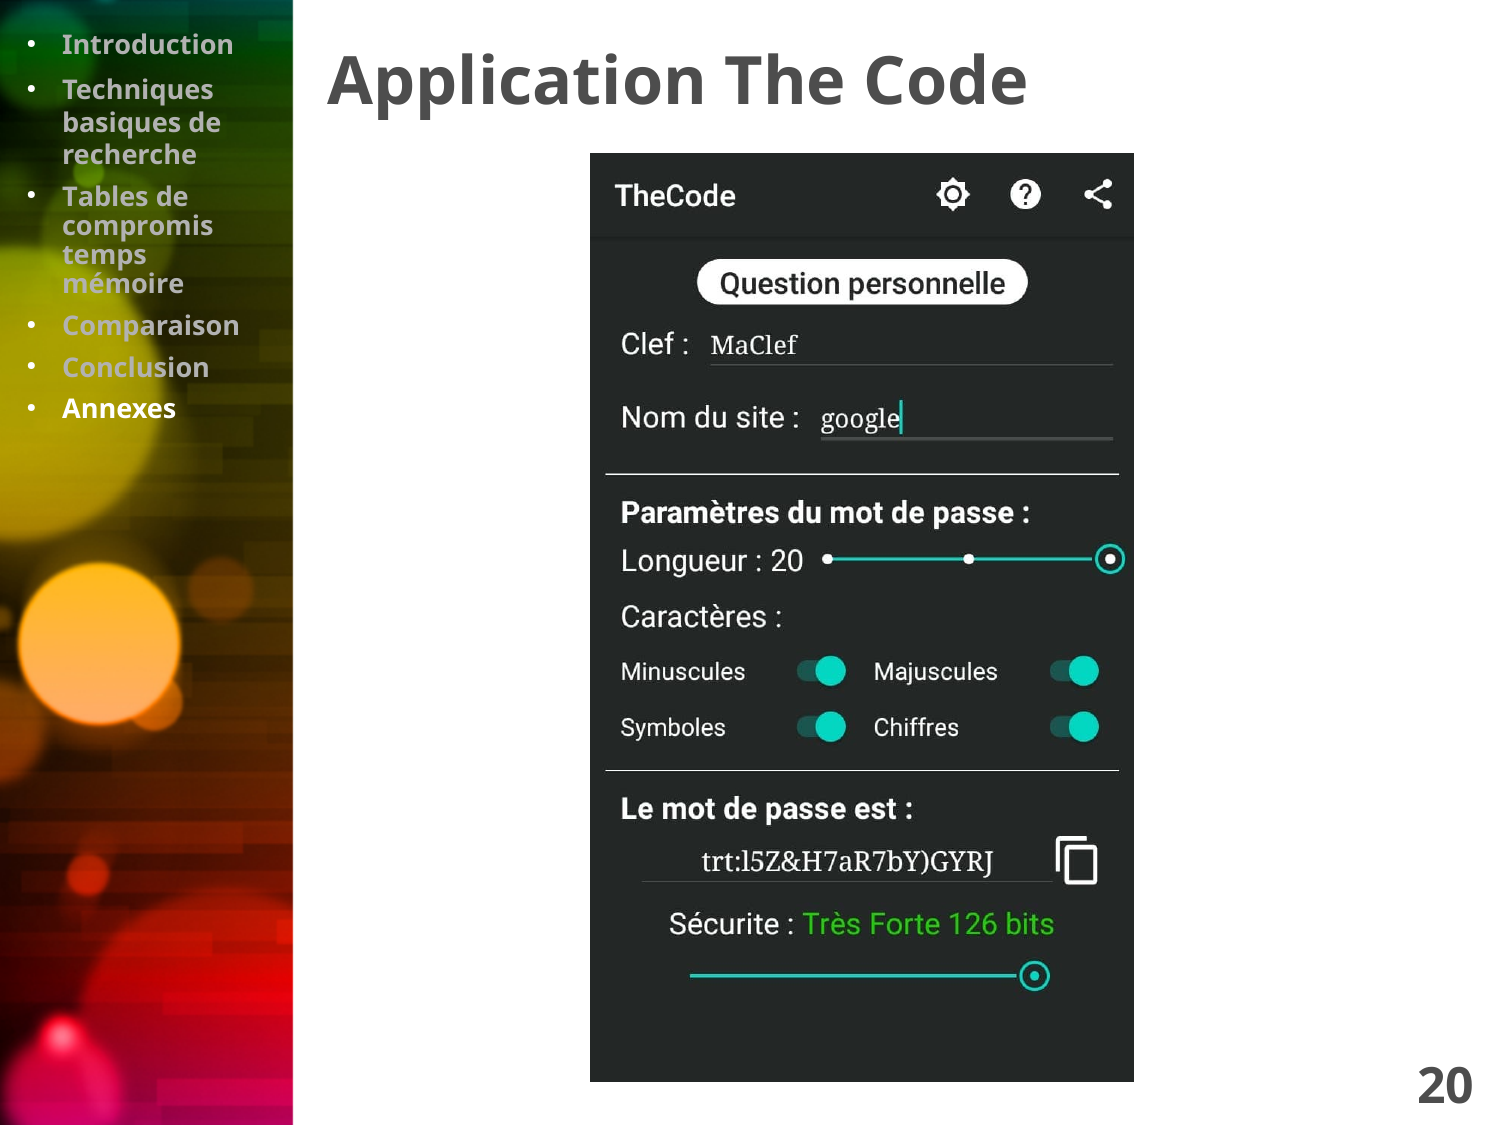

# Application The Code
Introduction
Techniques basiques de recherche
Tables de compromis temps mémoire
Comparaison
Conclusion
Annexes